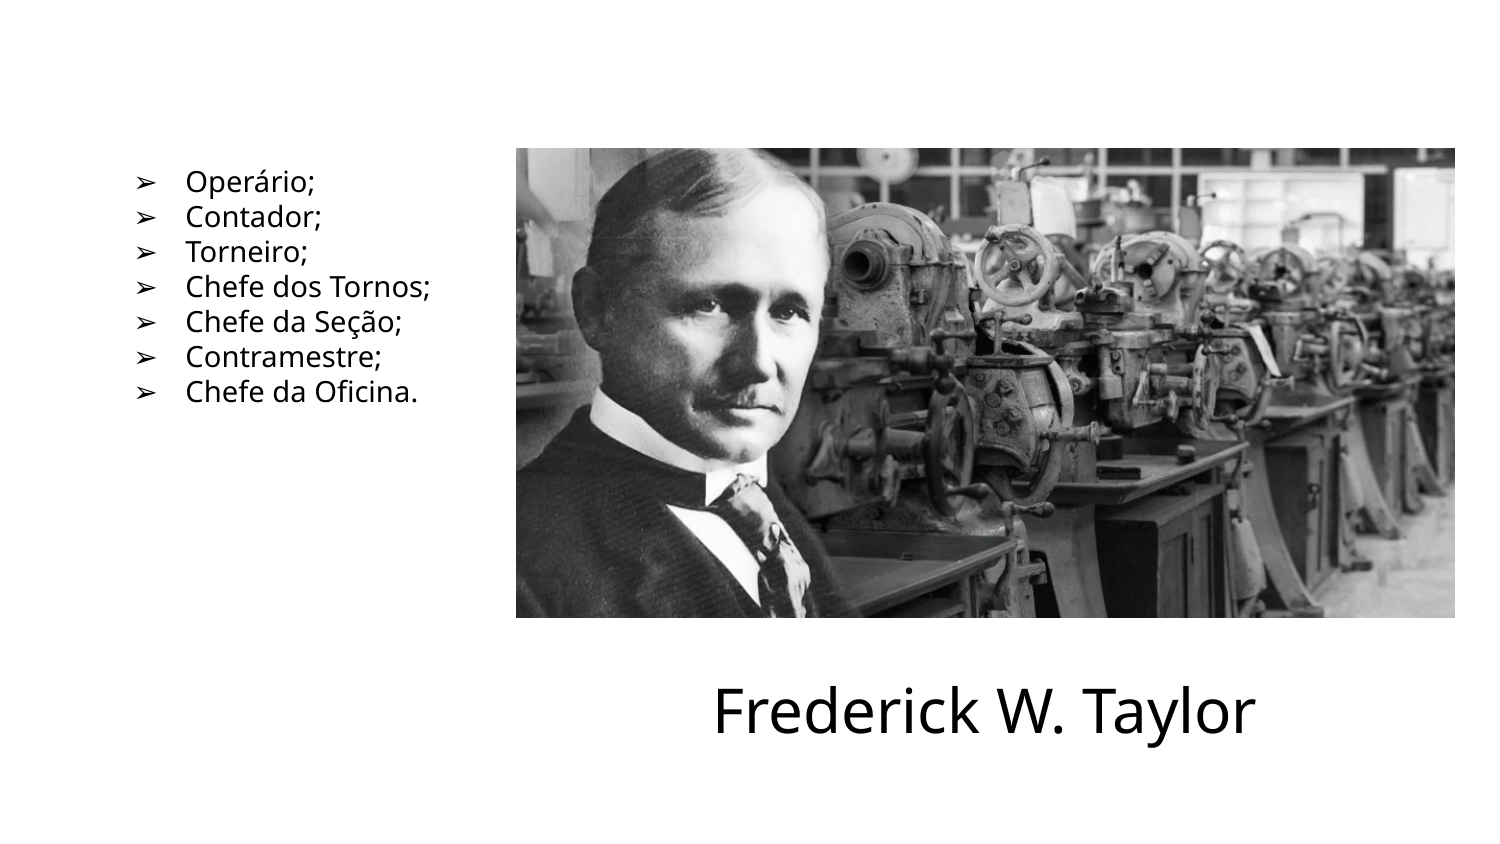

Operário;
Contador;
Torneiro;
Chefe dos Tornos;
Chefe da Seção;
Contramestre;
Chefe da Oficina.
# Frederick W. Taylor